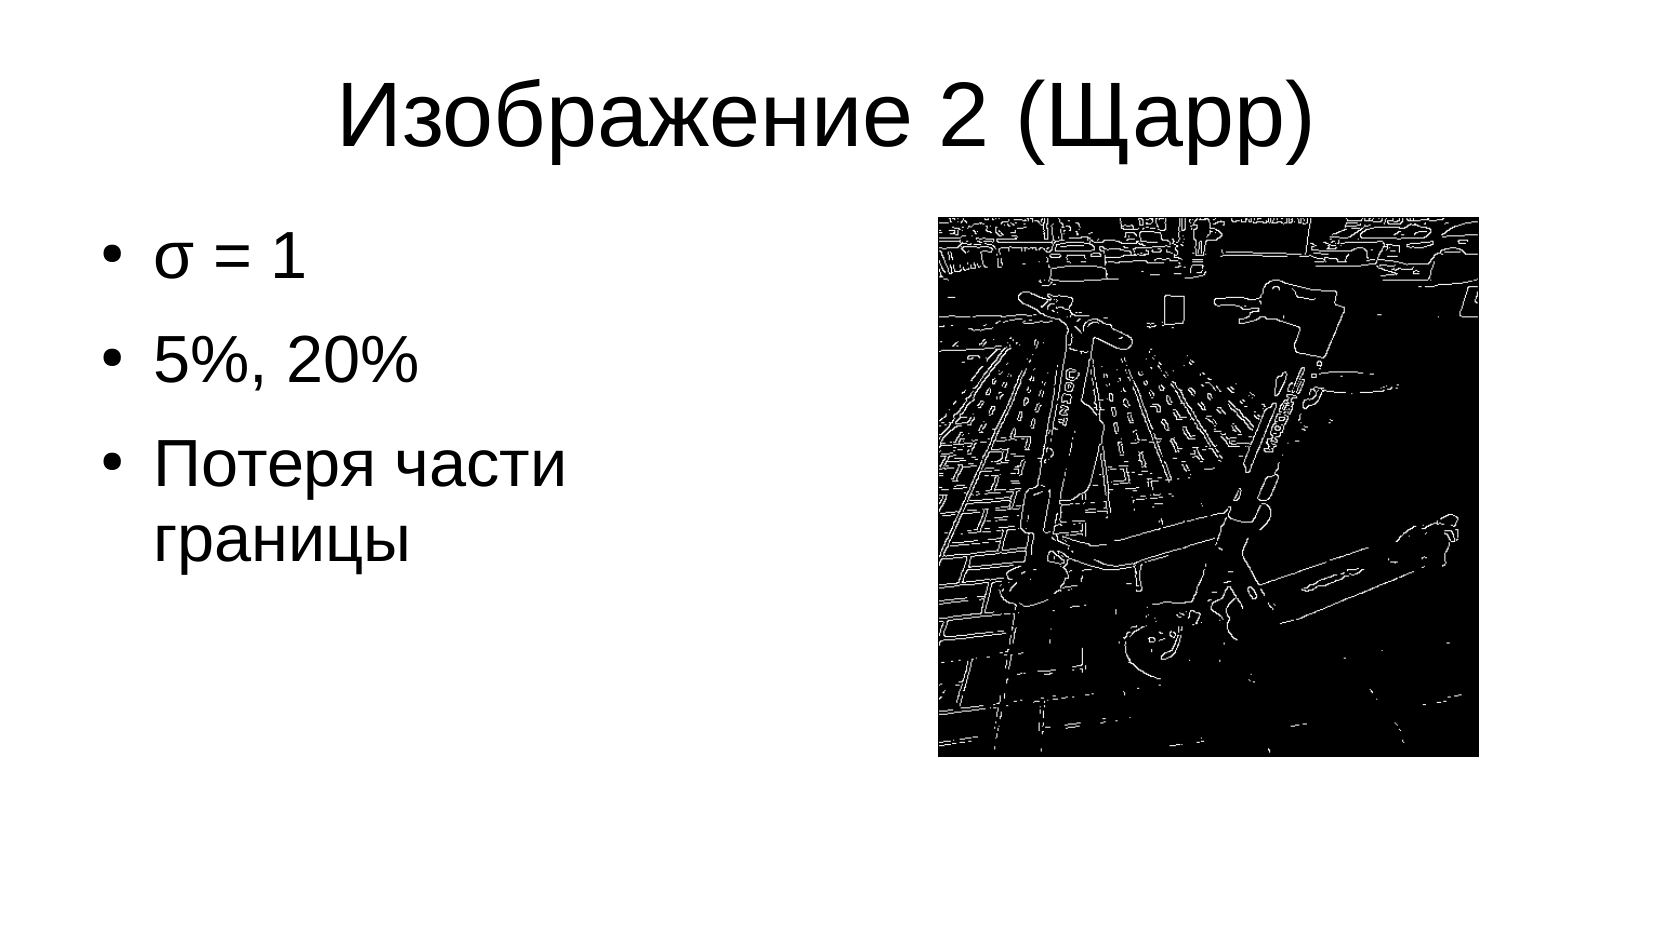

# Изображение 2 (Щарр)
σ = 1
5%, 20%
Потеря части границы